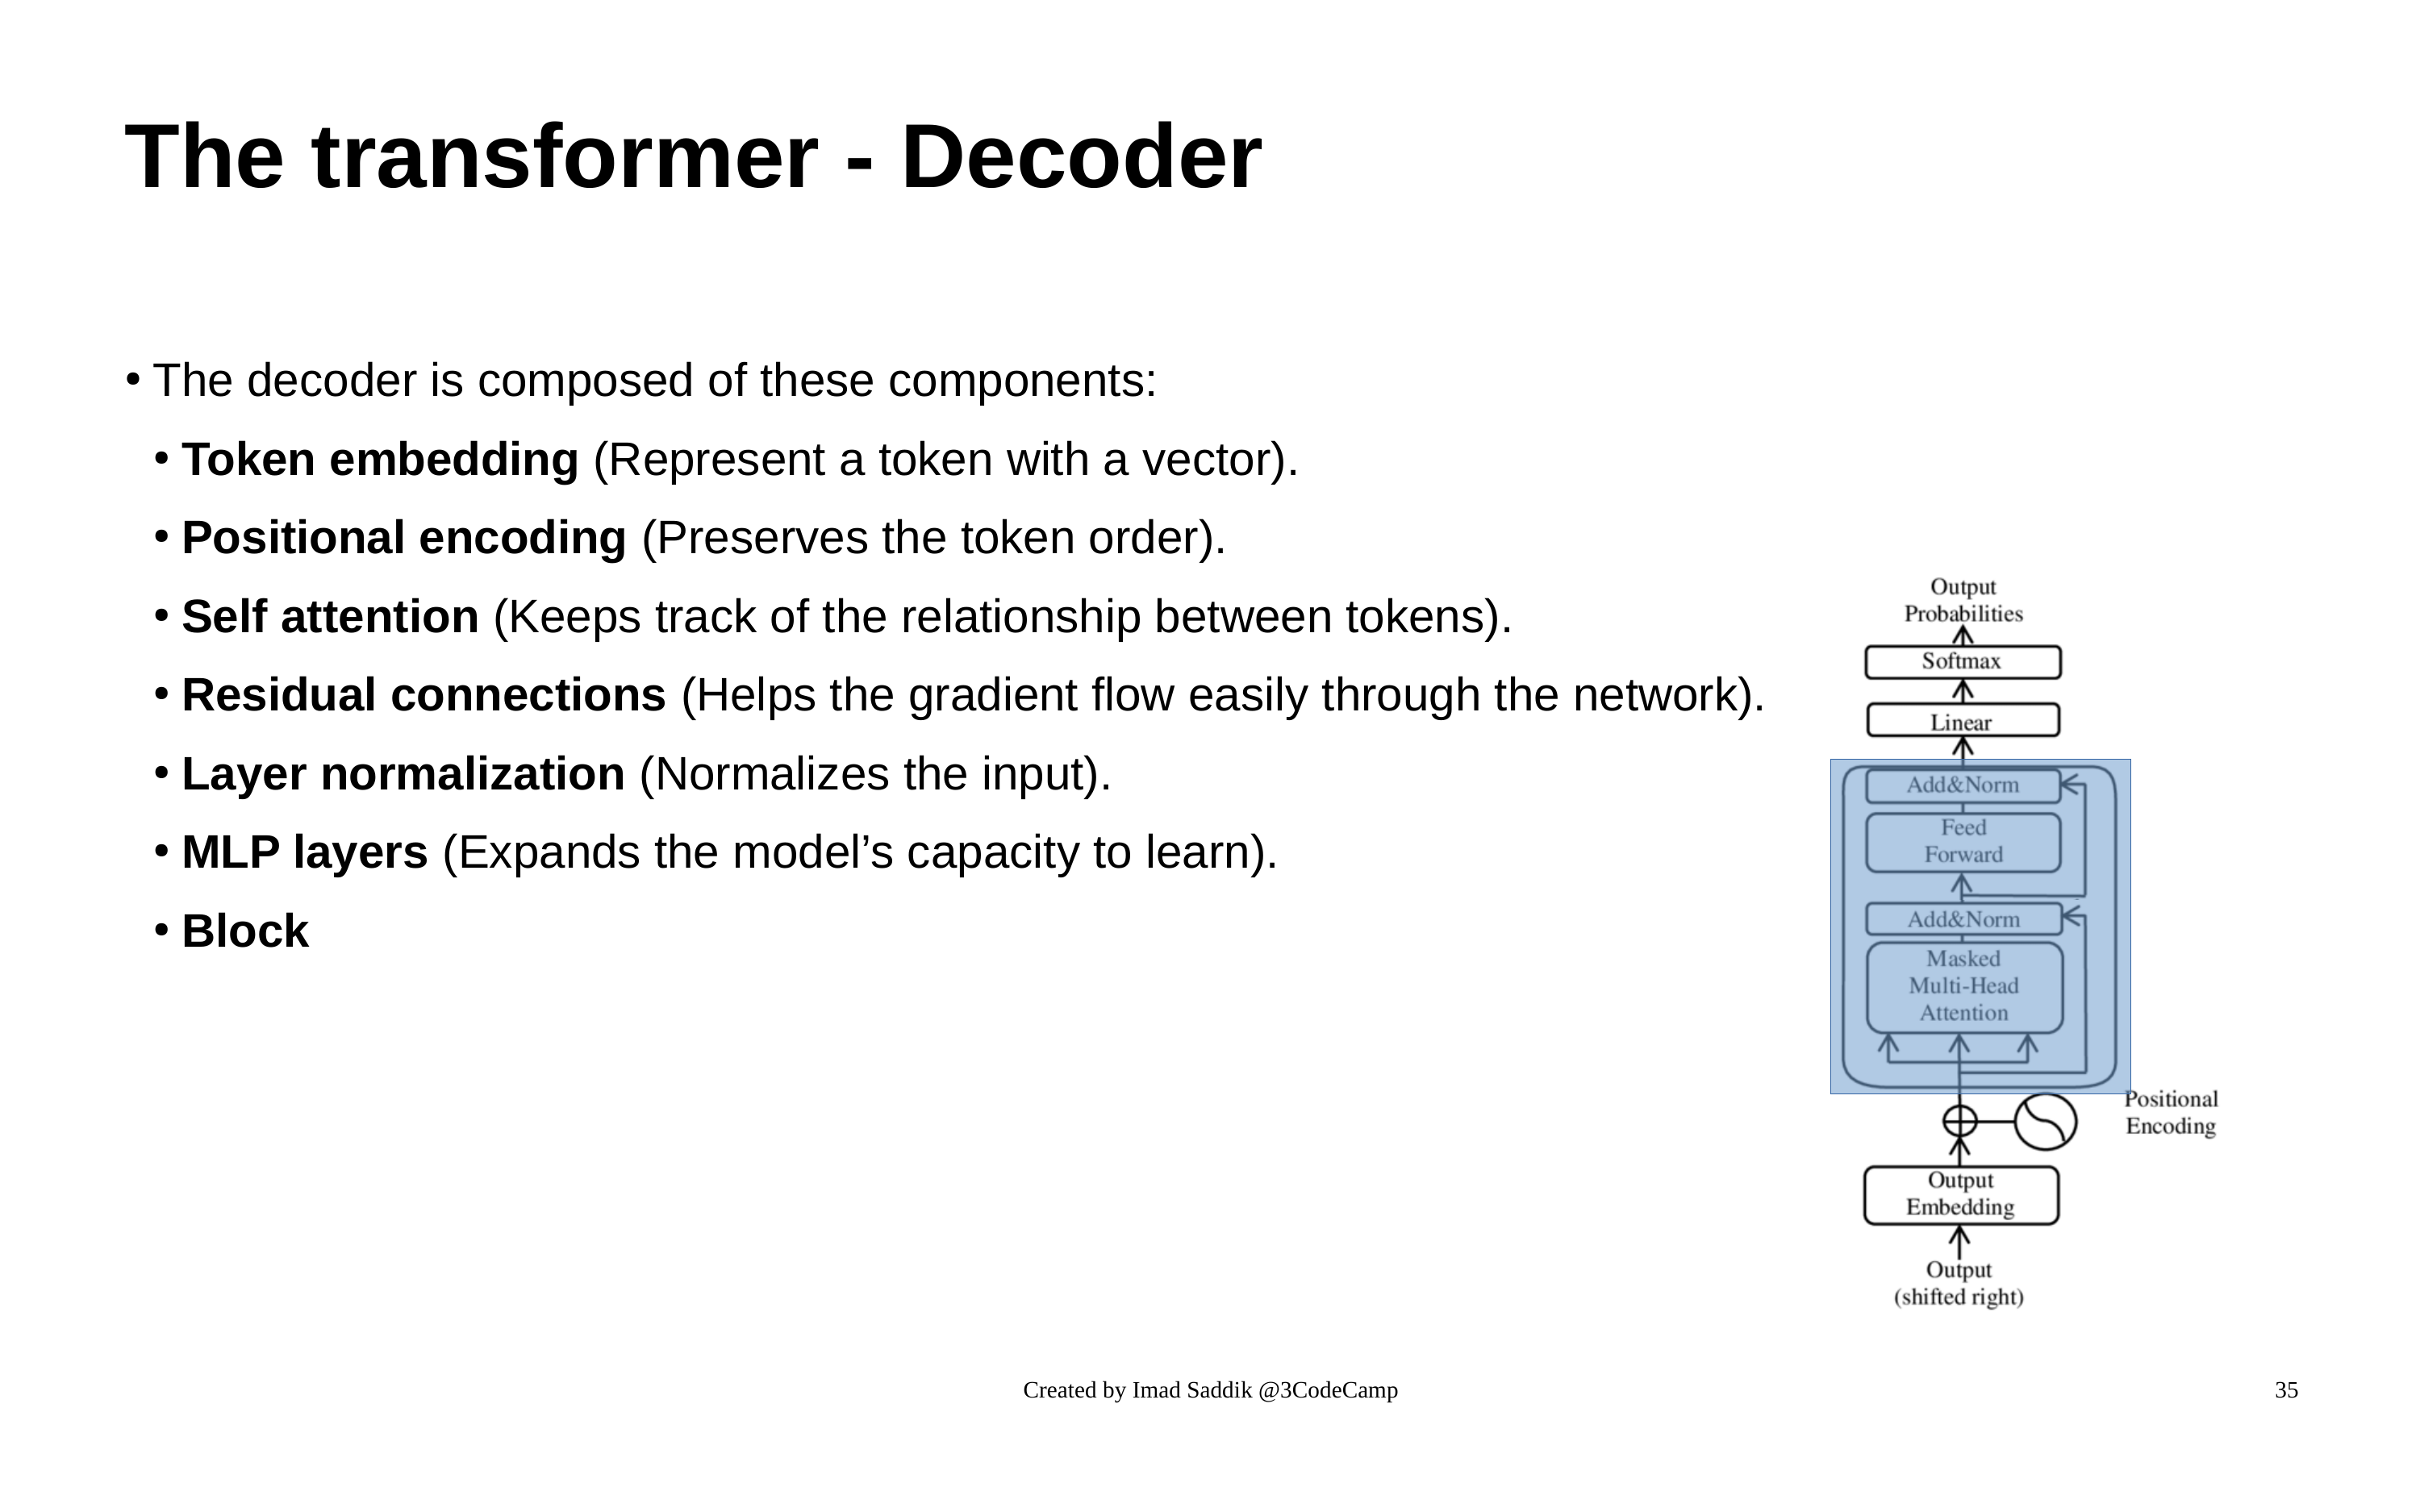

The transformer - Decoder
The decoder is composed of these components:
Token embedding (Represent a token with a vector).
Positional encoding (Preserves the token order).
Self attention (Keeps track of the relationship between tokens).
Residual connections (Helps the gradient flow easily through the network).
Layer normalization (Normalizes the input).
MLP layers (Expands the model’s capacity to learn).
Block
Created by Imad Saddik @3CodeCamp
35